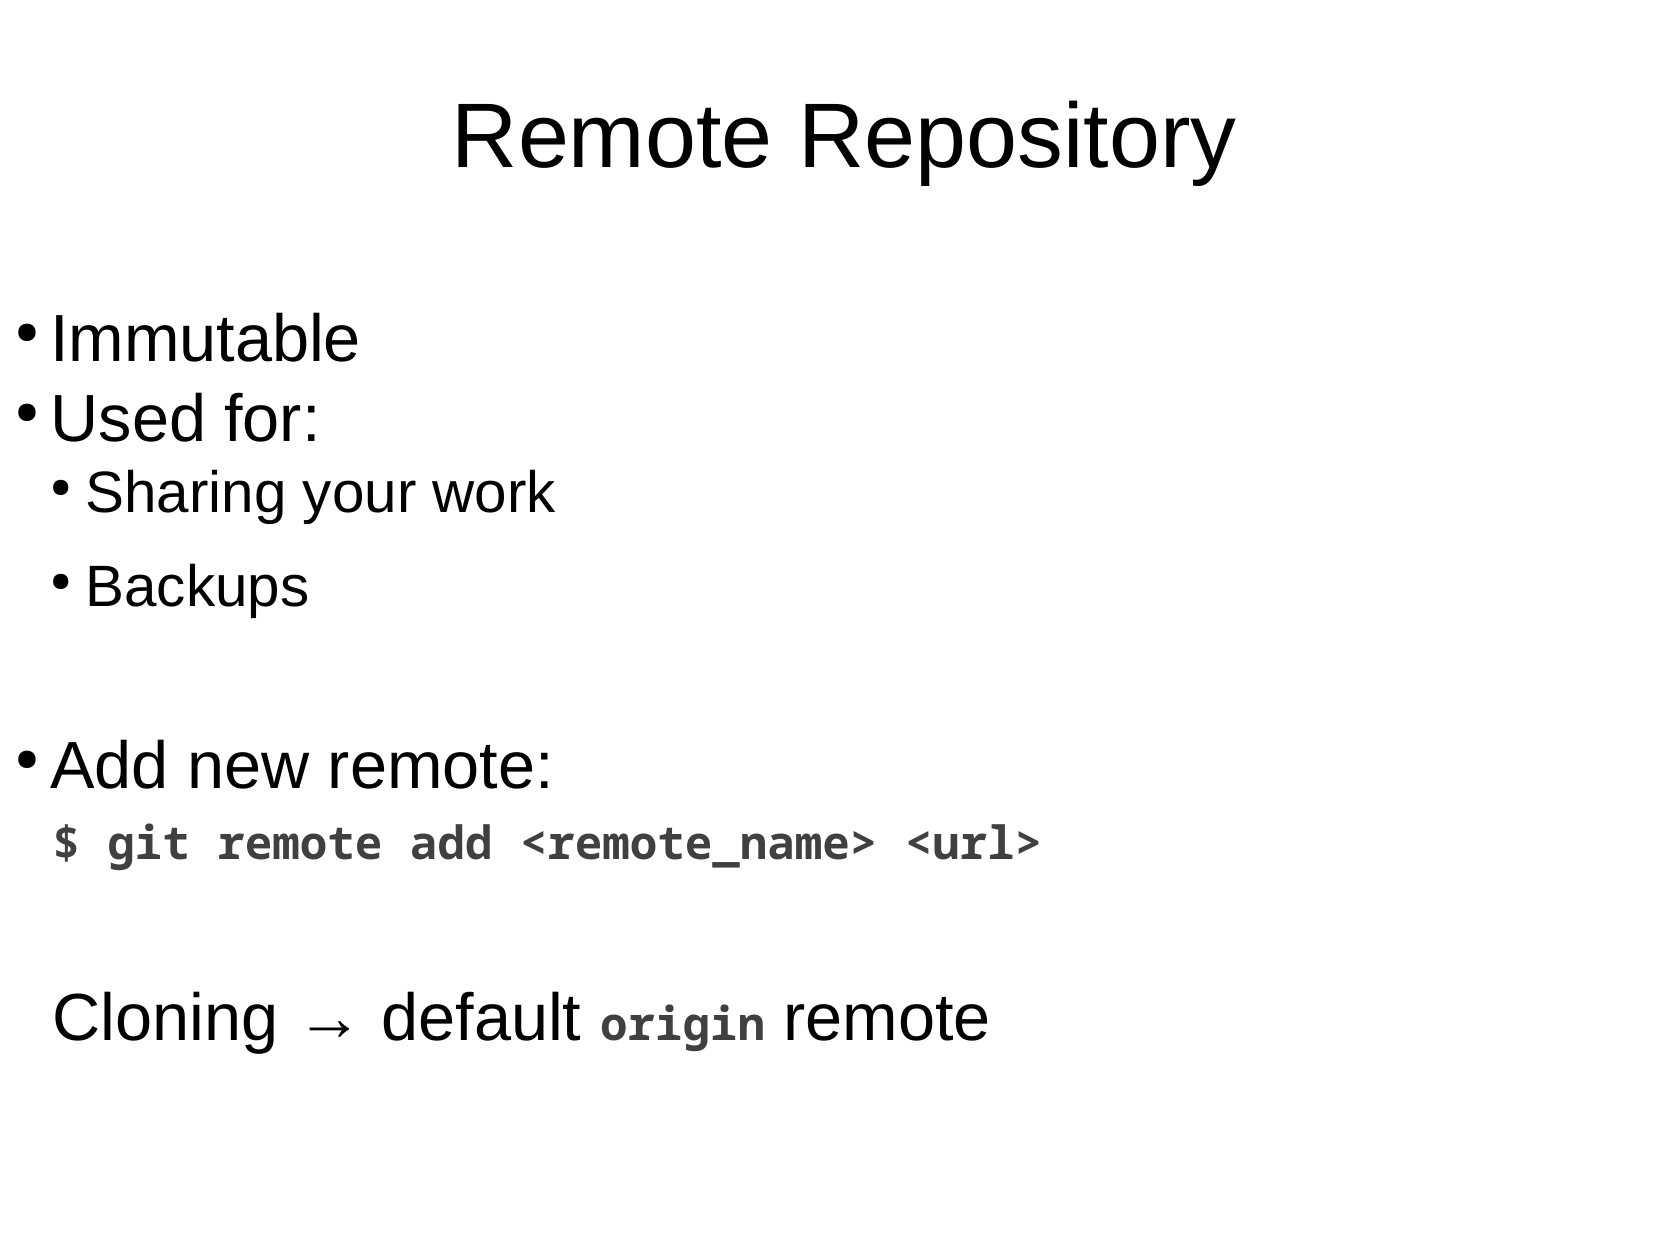

# Remote Repository
Immutable
Used for:
Sharing your work
Backups
Add new remote:
$ git remote add <remote_name> <url>
Cloning → default origin remote